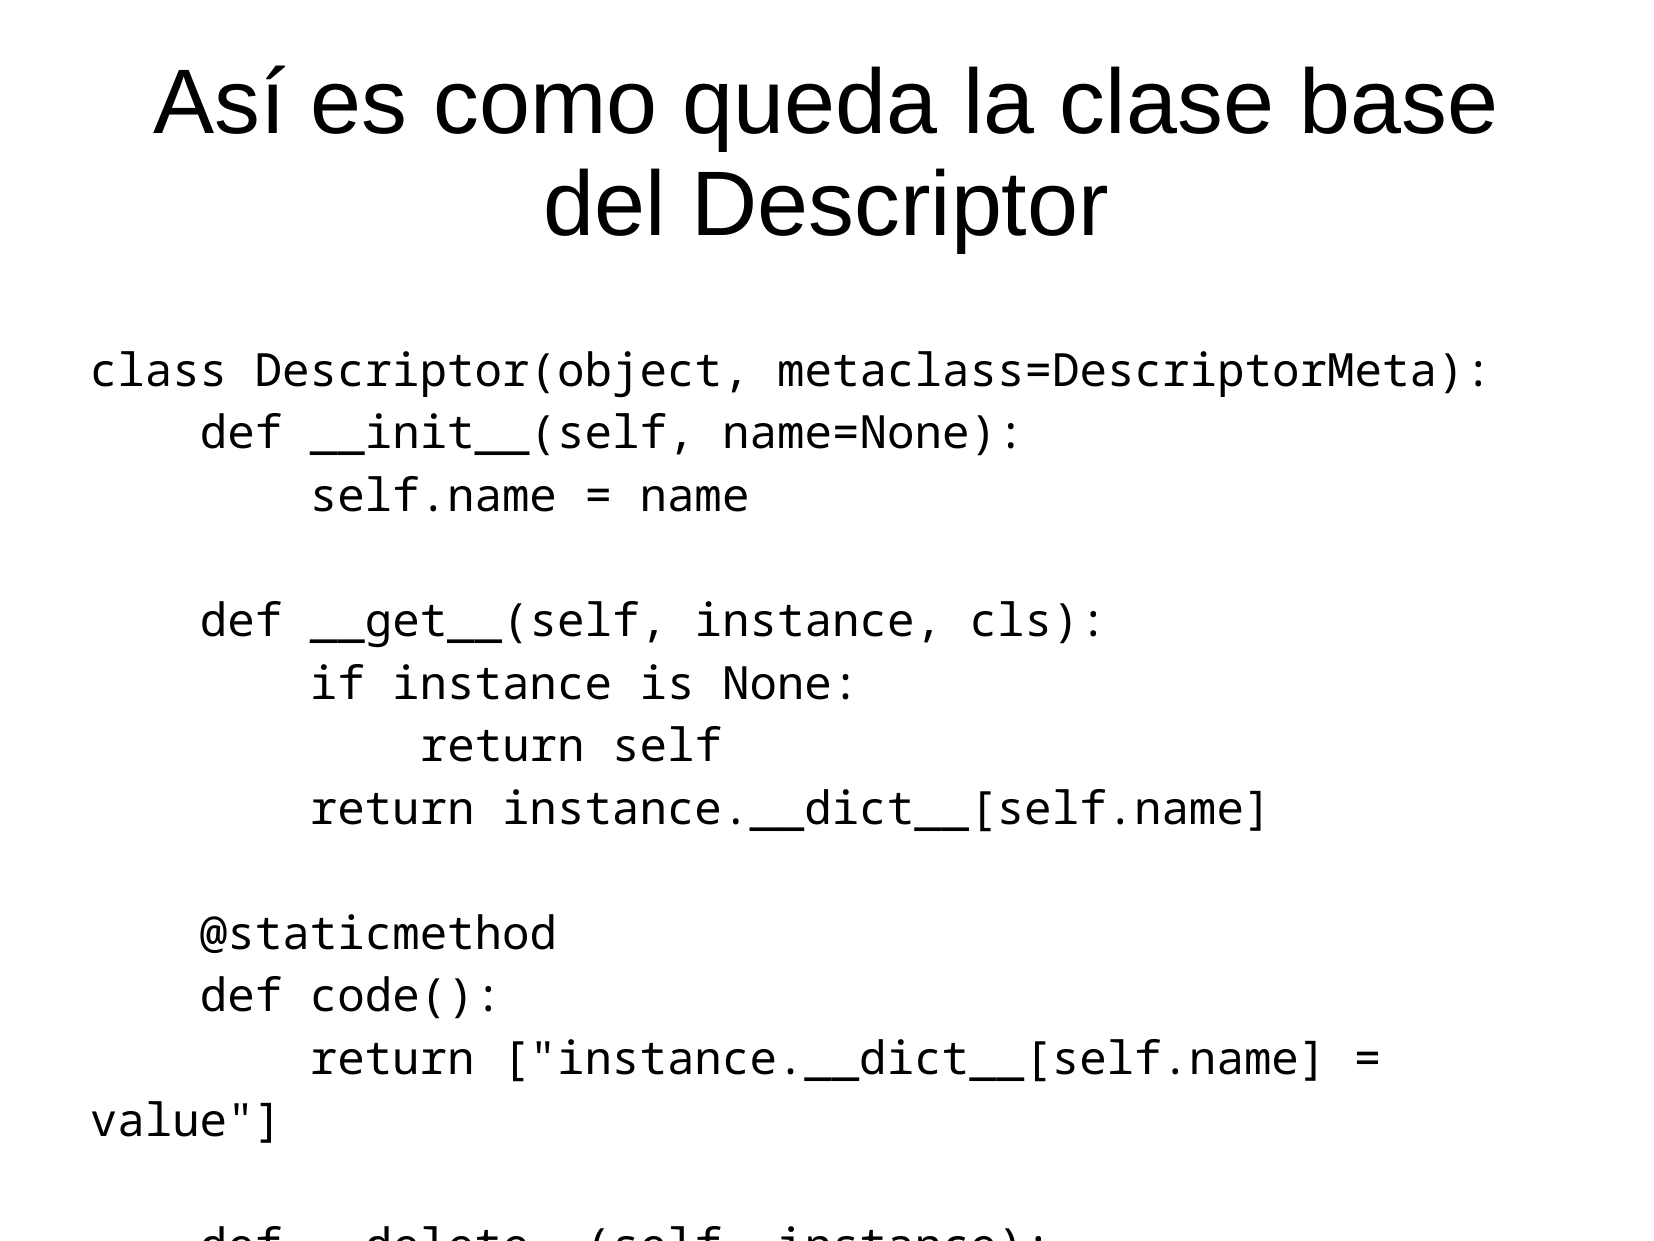

# Así es como queda la clase base del Descriptor
class Descriptor(object, metaclass=DescriptorMeta):
 def __init__(self, name=None):
 self.name = name
 def __get__(self, instance, cls):
 if instance is None:
 return self
 return instance.__dict__[self.name]
 @staticmethod
 def code():
 return ["instance.__dict__[self.name] = value"]
 def __delete__(self, instance):
 del instance.__dict__[self.name]